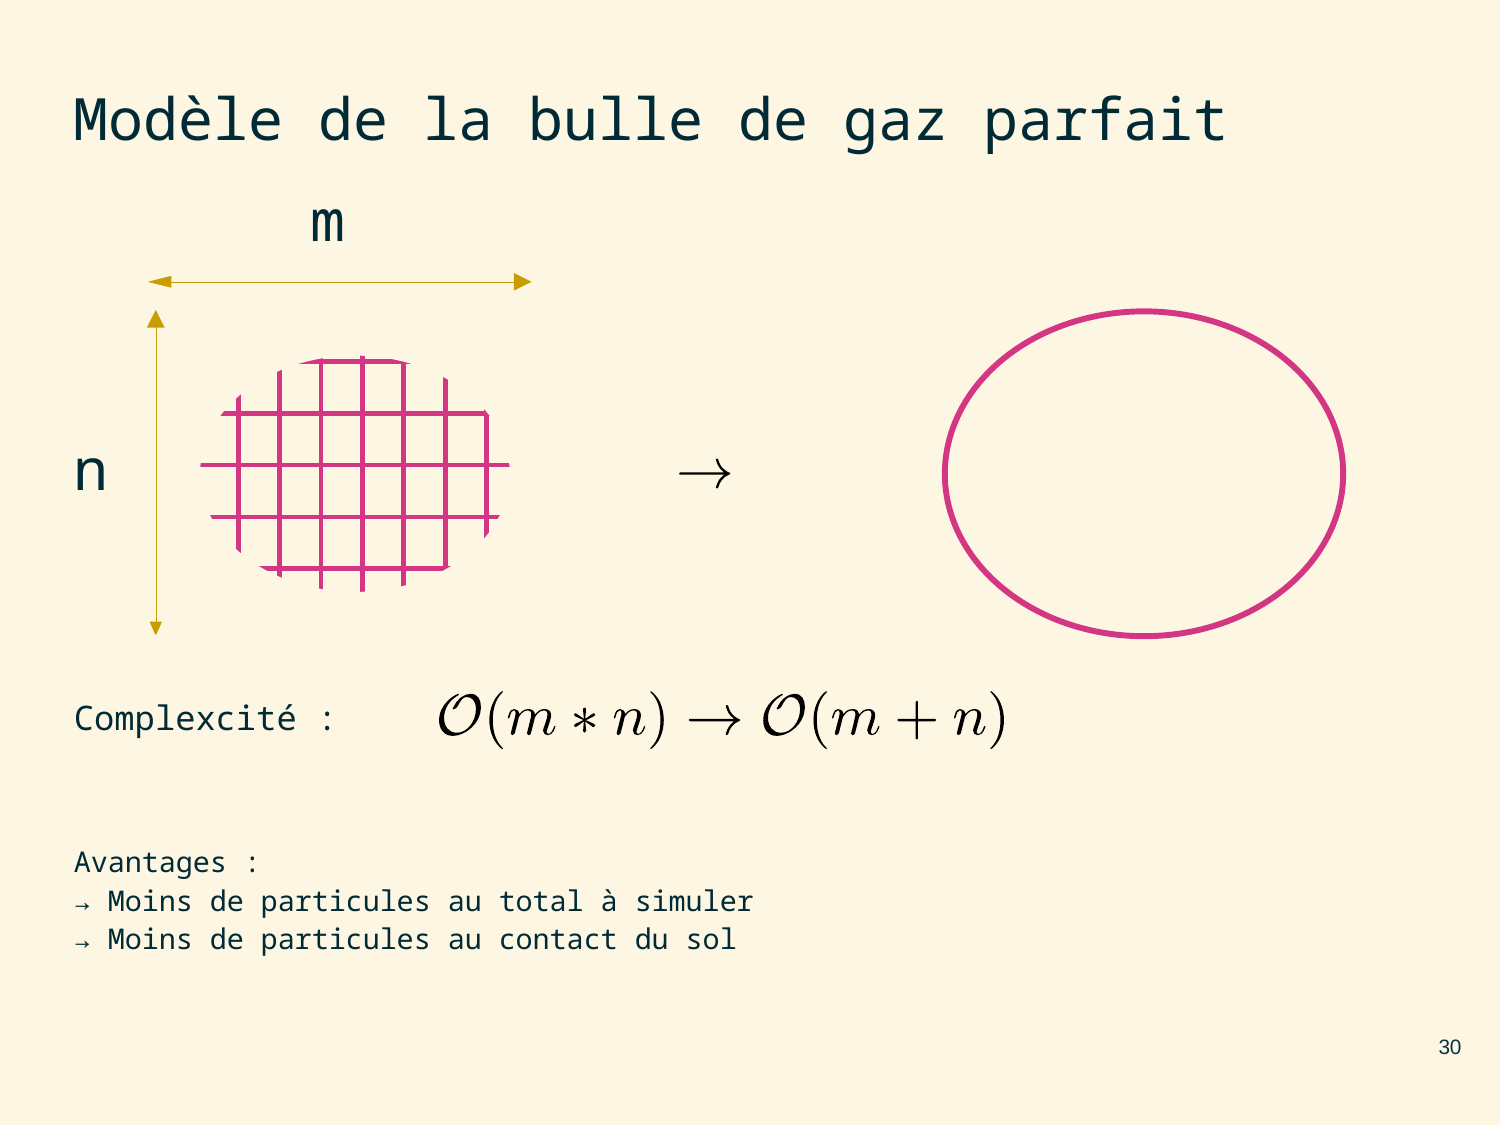

# Modèle de la bulle de gaz parfait
m
| | | | | | | | | | |
| --- | --- | --- | --- | --- | --- | --- | --- | --- | --- |
| | | | | | | | | | |
| | | | | | | | | | |
| | | | | | | | | | |
| | | | | | | | | | |
| | | | | | | | | | |
n
Complexcité :
Avantages :
→ Moins de particules au total à simuler
→ Moins de particules au contact du sol